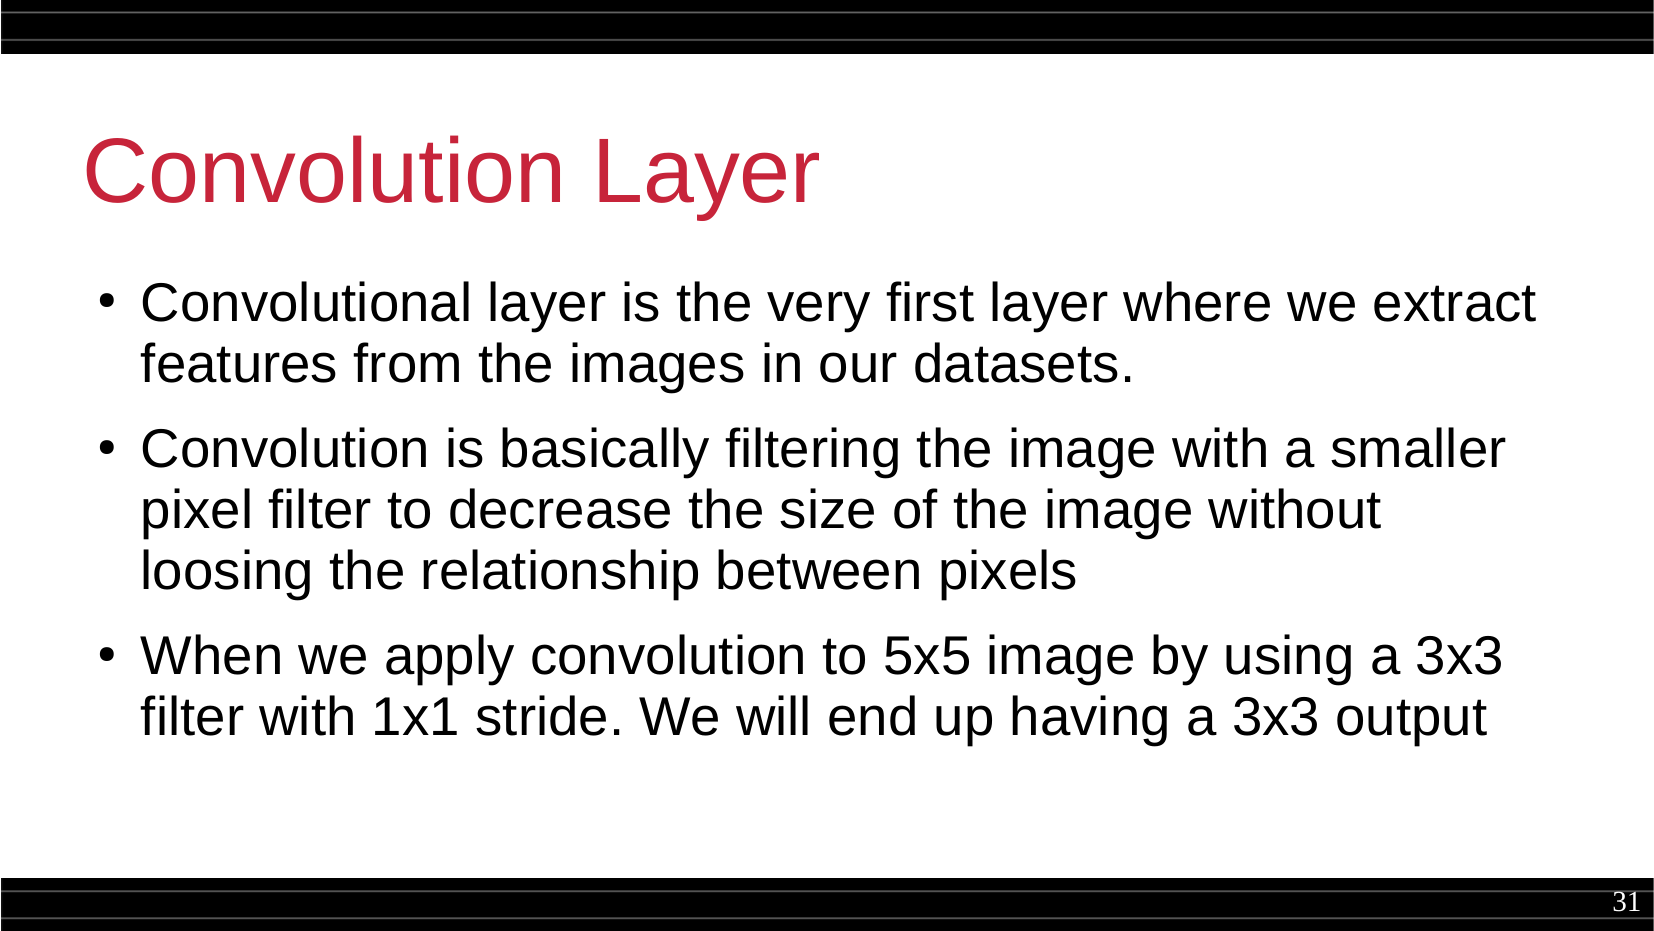

# Convolution Layer
Convolutional layer is the very first layer where we extract features from the images in our datasets.
Convolution is basically filtering the image with a smaller pixel filter to decrease the size of the image without loosing the relationship between pixels
When we apply convolution to 5x5 image by using a 3x3 filter with 1x1 stride. We will end up having a 3x3 output